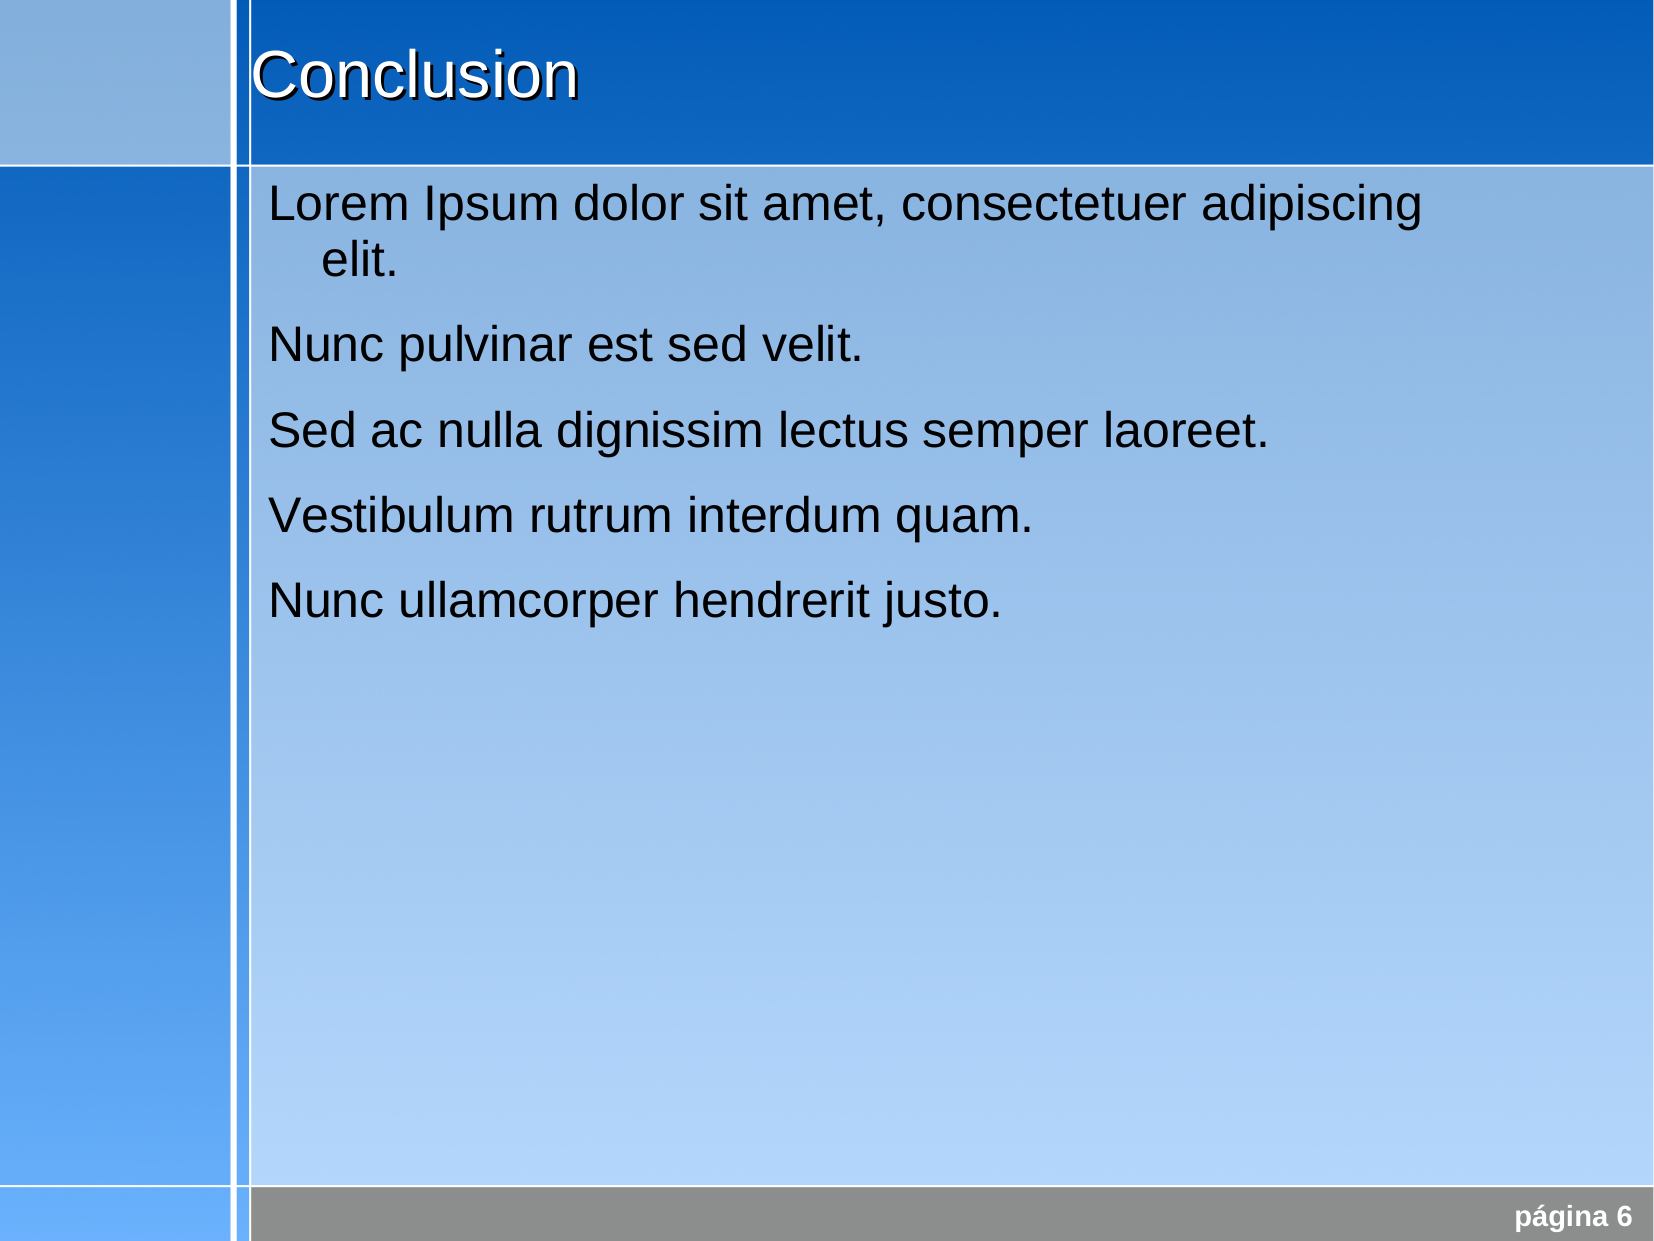

# Conclusion
Lorem Ipsum dolor sit amet, consectetuer adipiscing elit.
Nunc pulvinar est sed velit.
Sed ac nulla dignissim lectus semper laoreet.
Vestibulum rutrum interdum quam.
Nunc ullamcorper hendrerit justo.